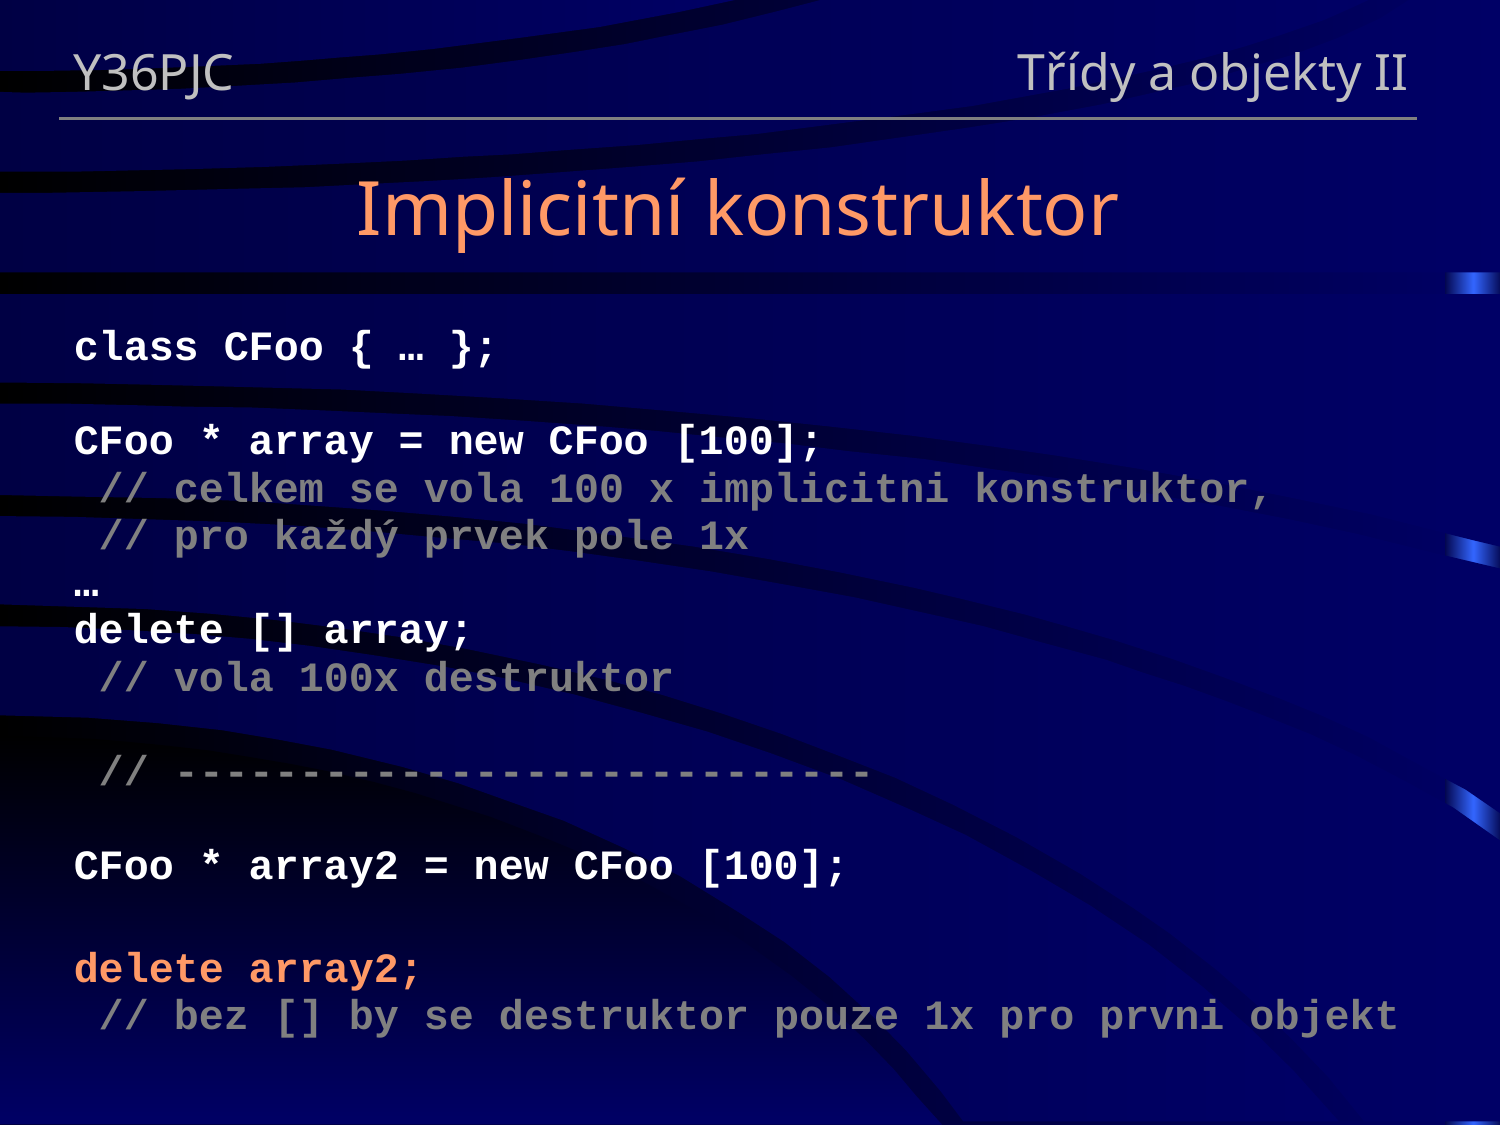

Y36PJC
Třídy a objekty II
Implicitní konstruktor
class CFoo { … };
CFoo * array = new CFoo [100];
 // celkem se vola 100 x implicitni konstruktor,
 // pro každý prvek pole 1x
…
delete [] array;
 // vola 100x destruktor
 // ----------------------------
CFoo * array2 = new CFoo [100];
delete array2;
 // bez [] by se destruktor pouze 1x pro prvni objekt